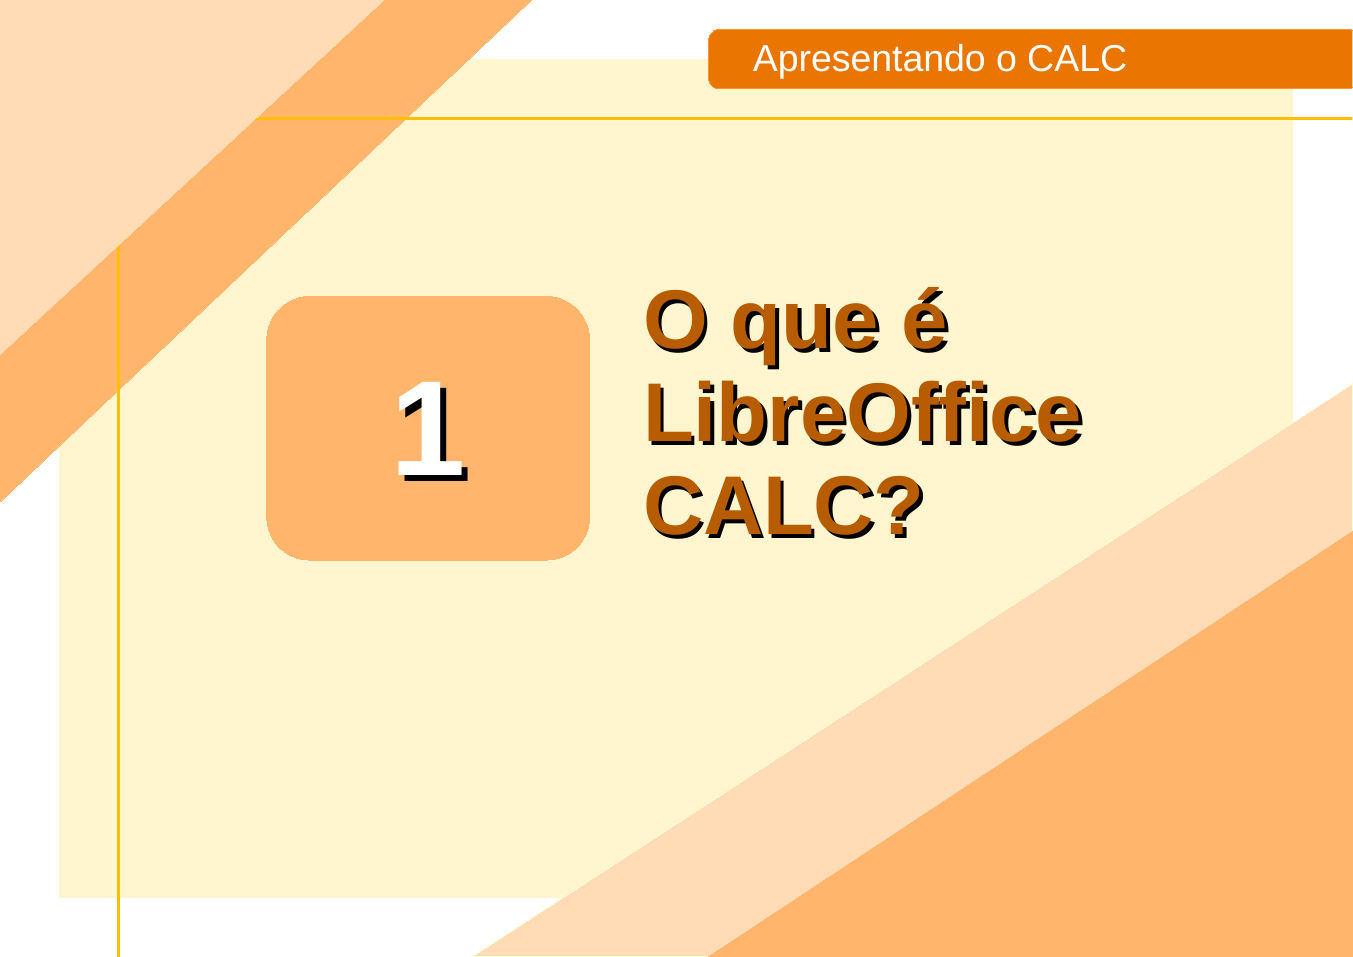

Apresentando o CALC
O que é LibreOffice CALC?
1